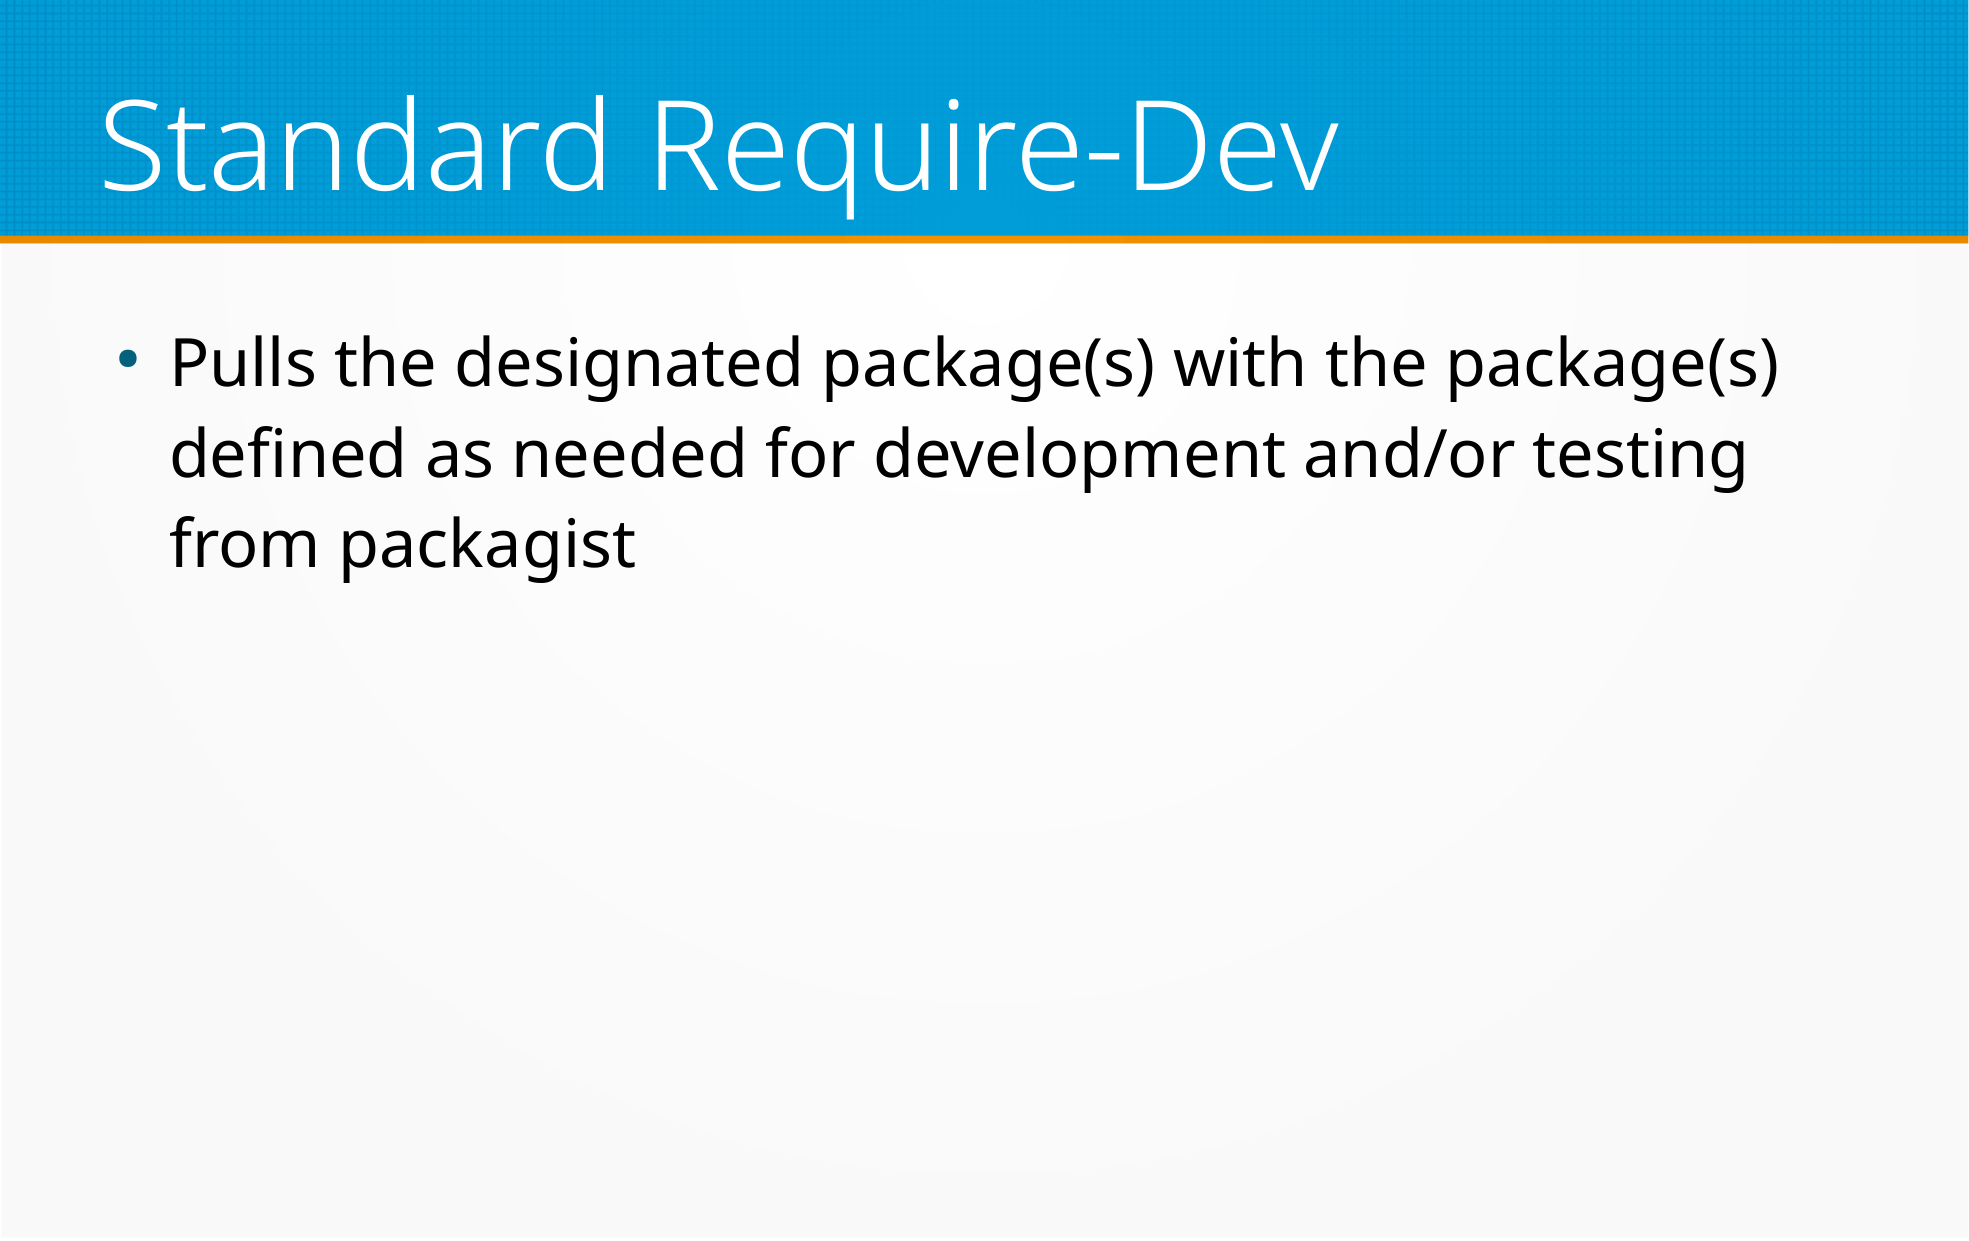

# Standard Require-Dev
Pulls the designated package(s) with the package(s) defined as needed for development and/or testing from packagist